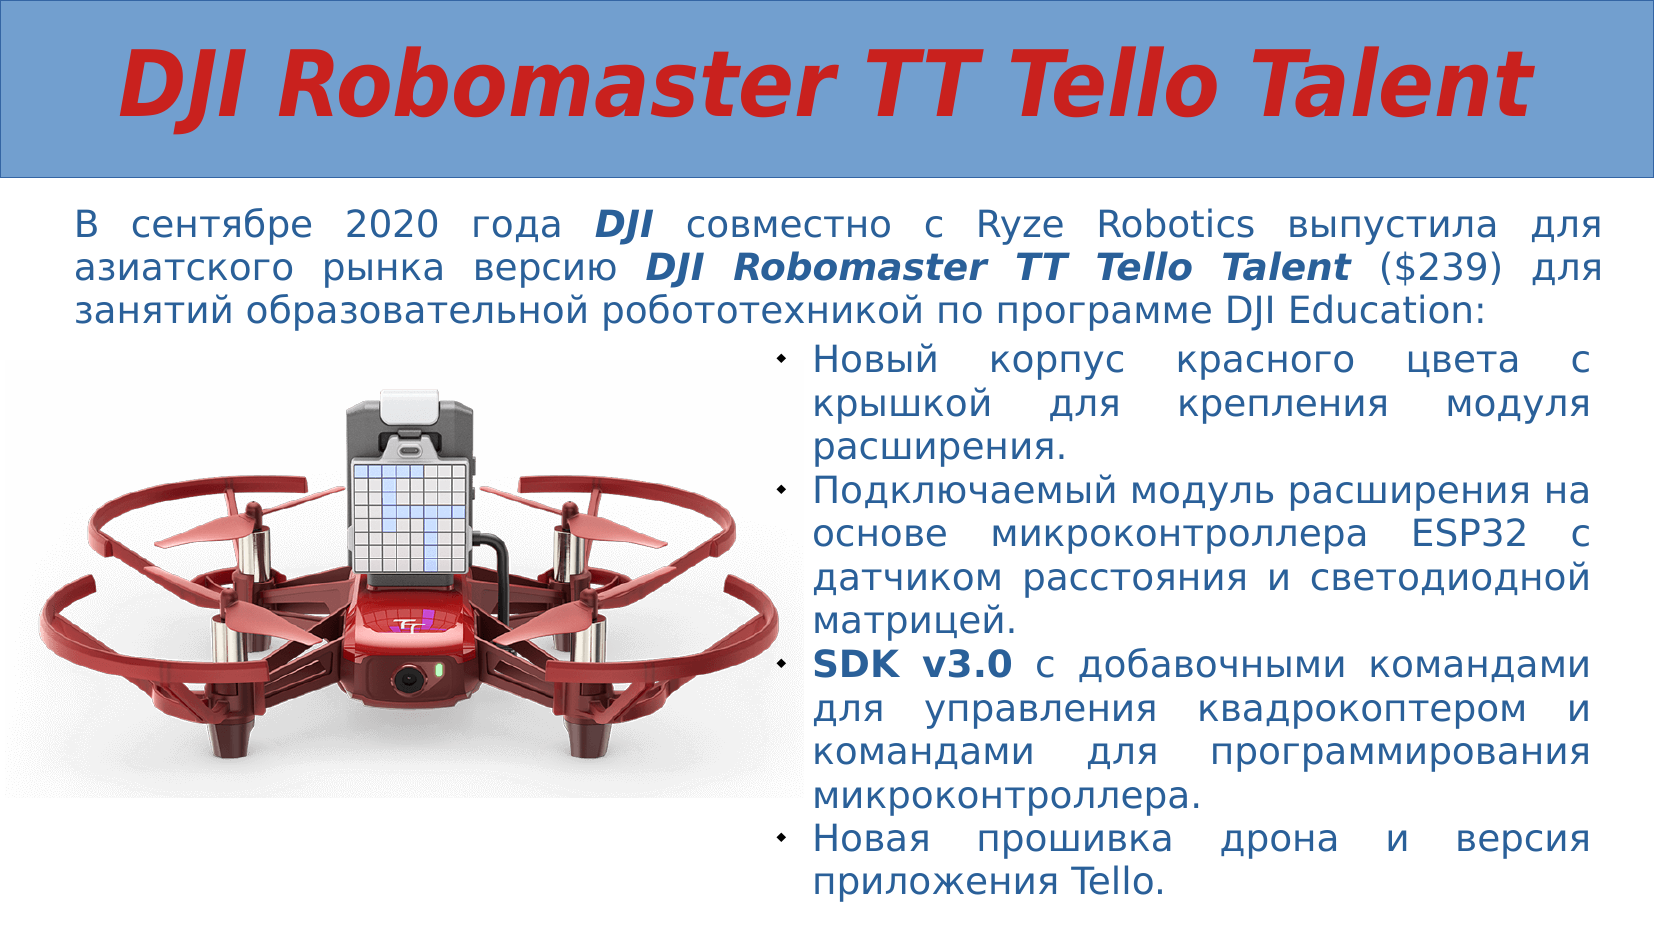

DJI Robomaster TT Tello Talent
В сентябре 2020 года DJI совместно с Ryze Robotics выпустила для азиатского рынка версию DJI Robomaster TT Tello Talent ($239) для занятий образовательной робототехникой по программе DJI Education:
Новый корпус красного цвета с крышкой для крепления модуля расширения.
Подключаемый модуль расширения на основе микроконтроллера ESP32 с датчиком расстояния и светодиодной матрицей.
SDK v3.0 с добавочными командами для управления квадрокоптером и командами для программирования микроконтроллера.
Новая прошивка дрона и версия приложения Tello.